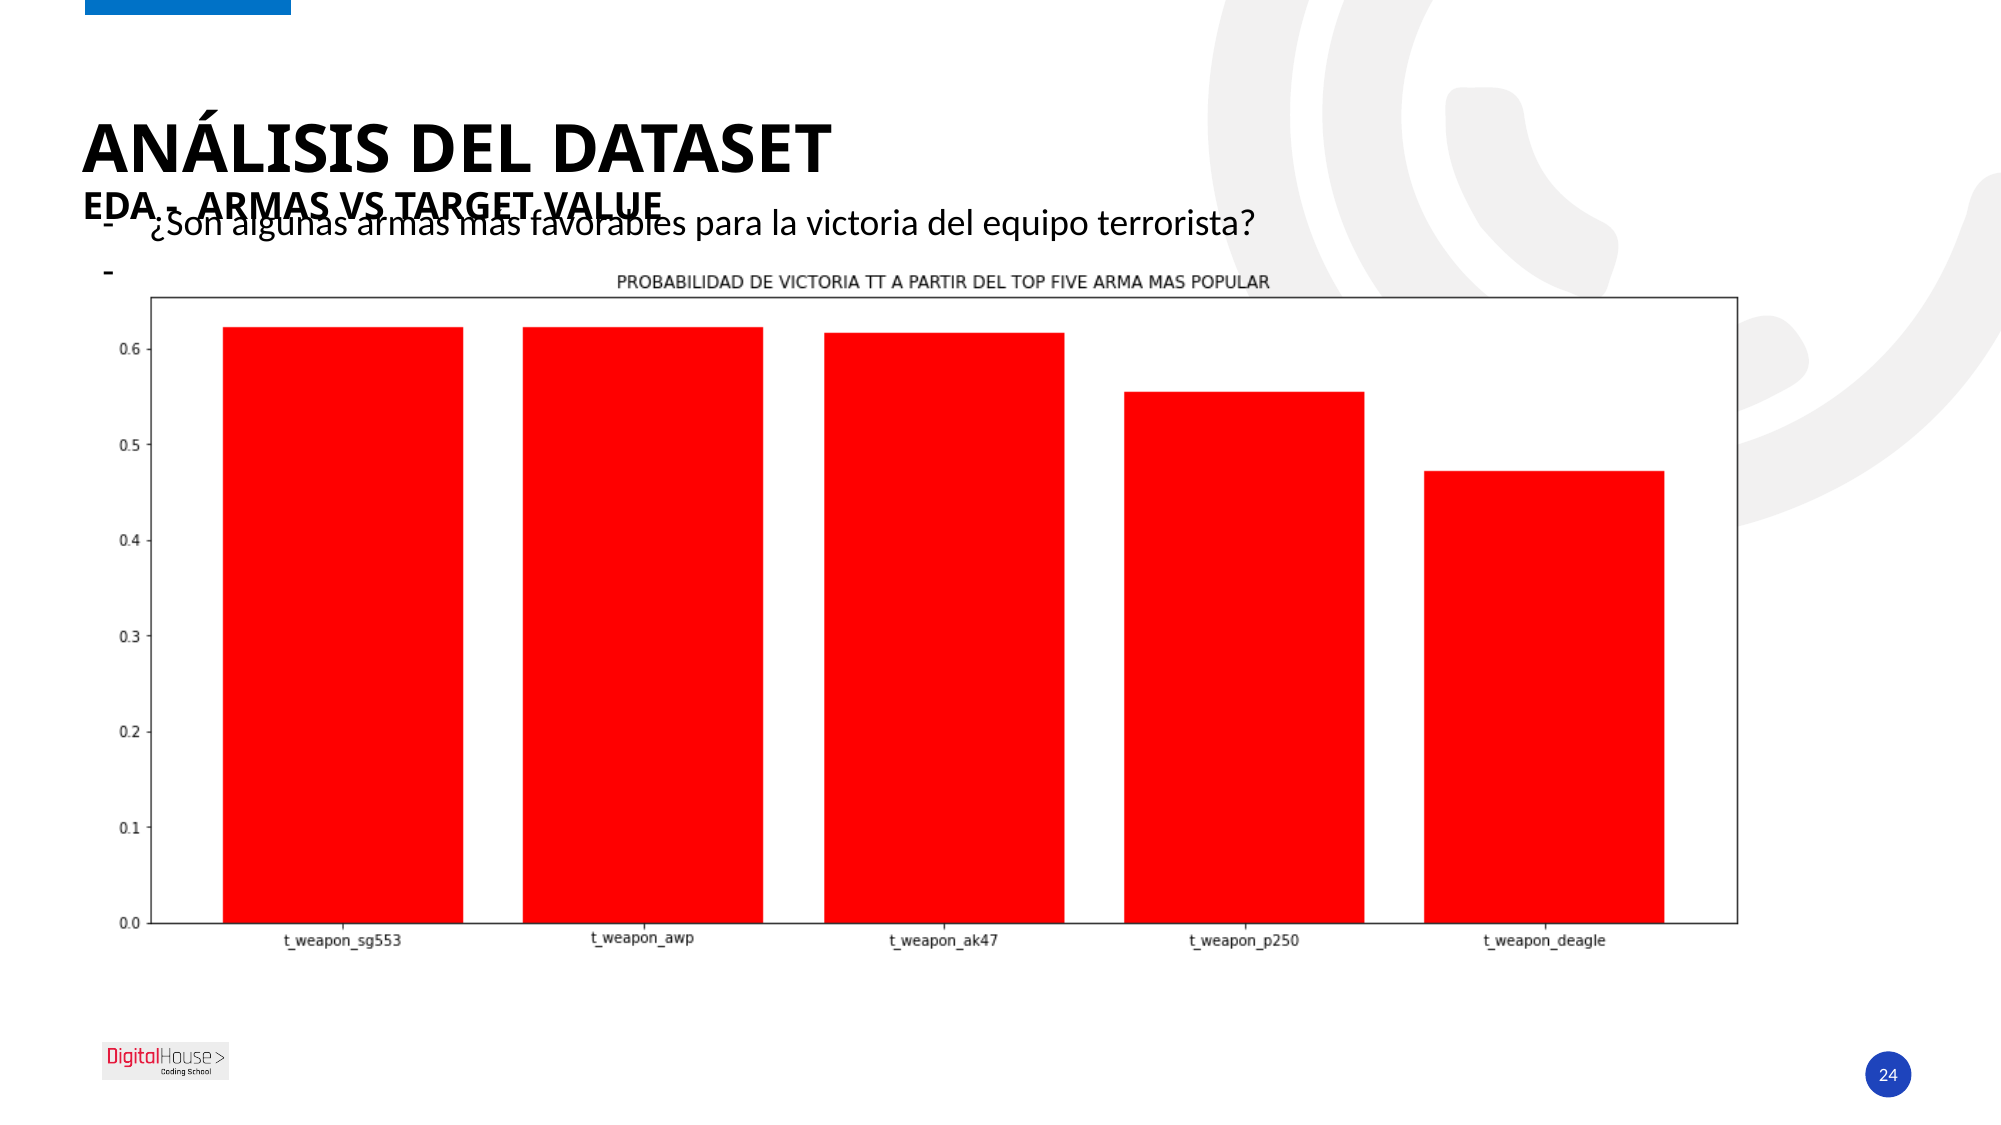

# ANÁLISIS DEL DATASET eda -  armas VS TARGET VALUE
¿Son algunas armas más favorables para la victoria del equipo terrorista?